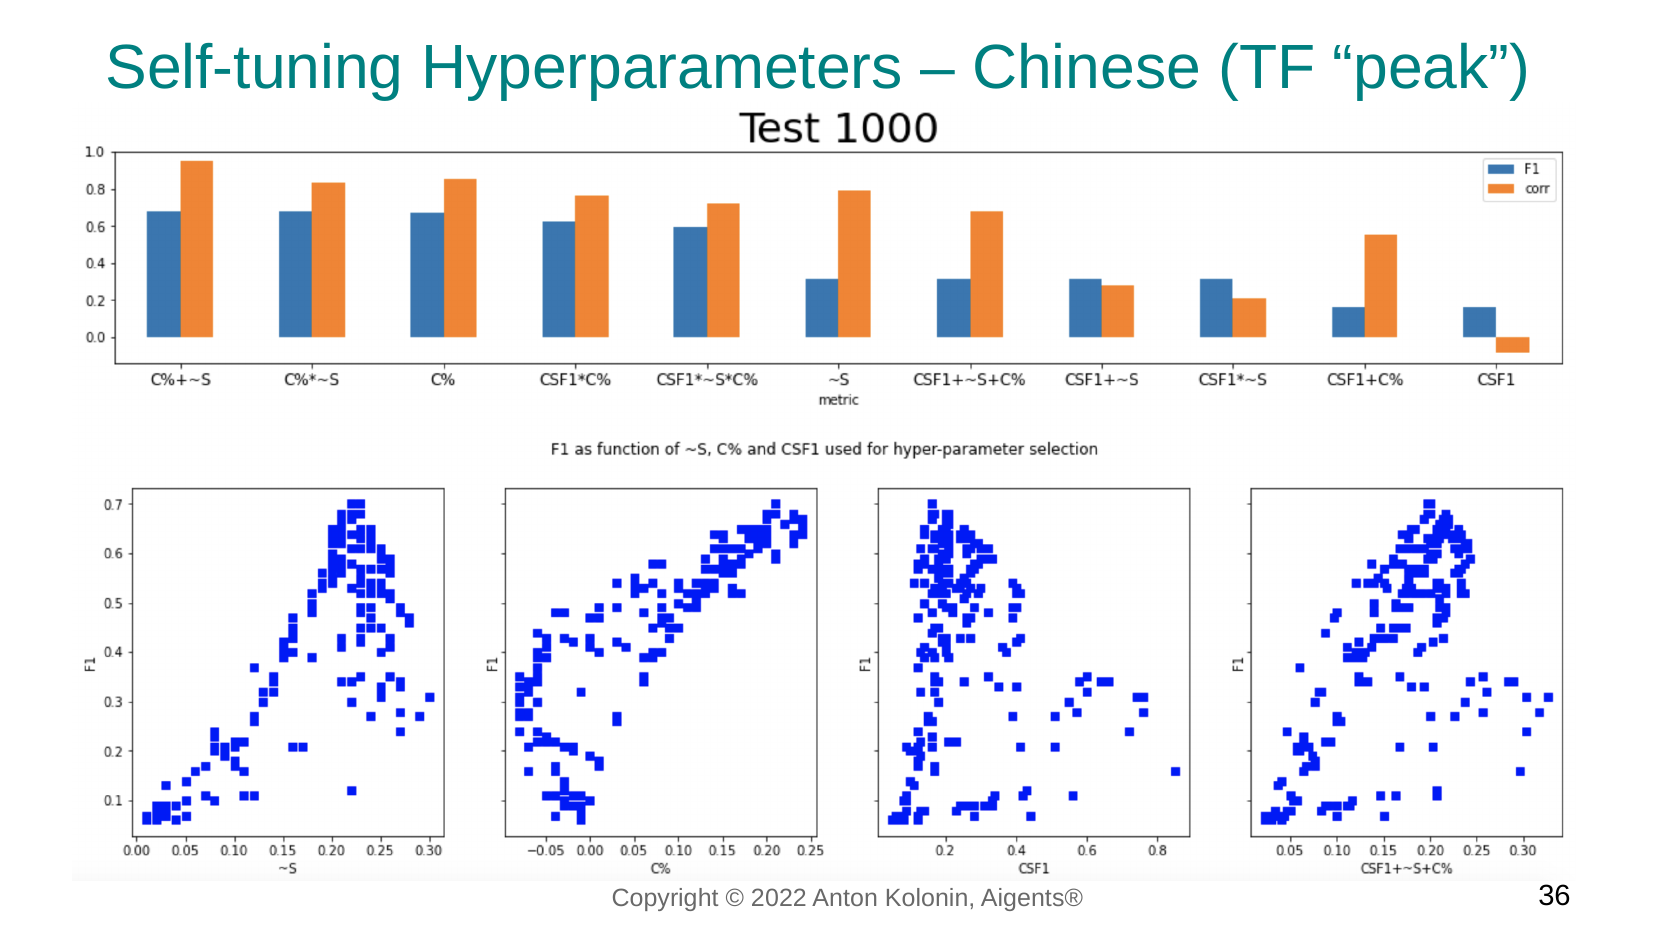

Self-tuning Hyperparameters – Chinese (TF “peak”)
Copyright © 2022 Anton Kolonin, Aigents®
36